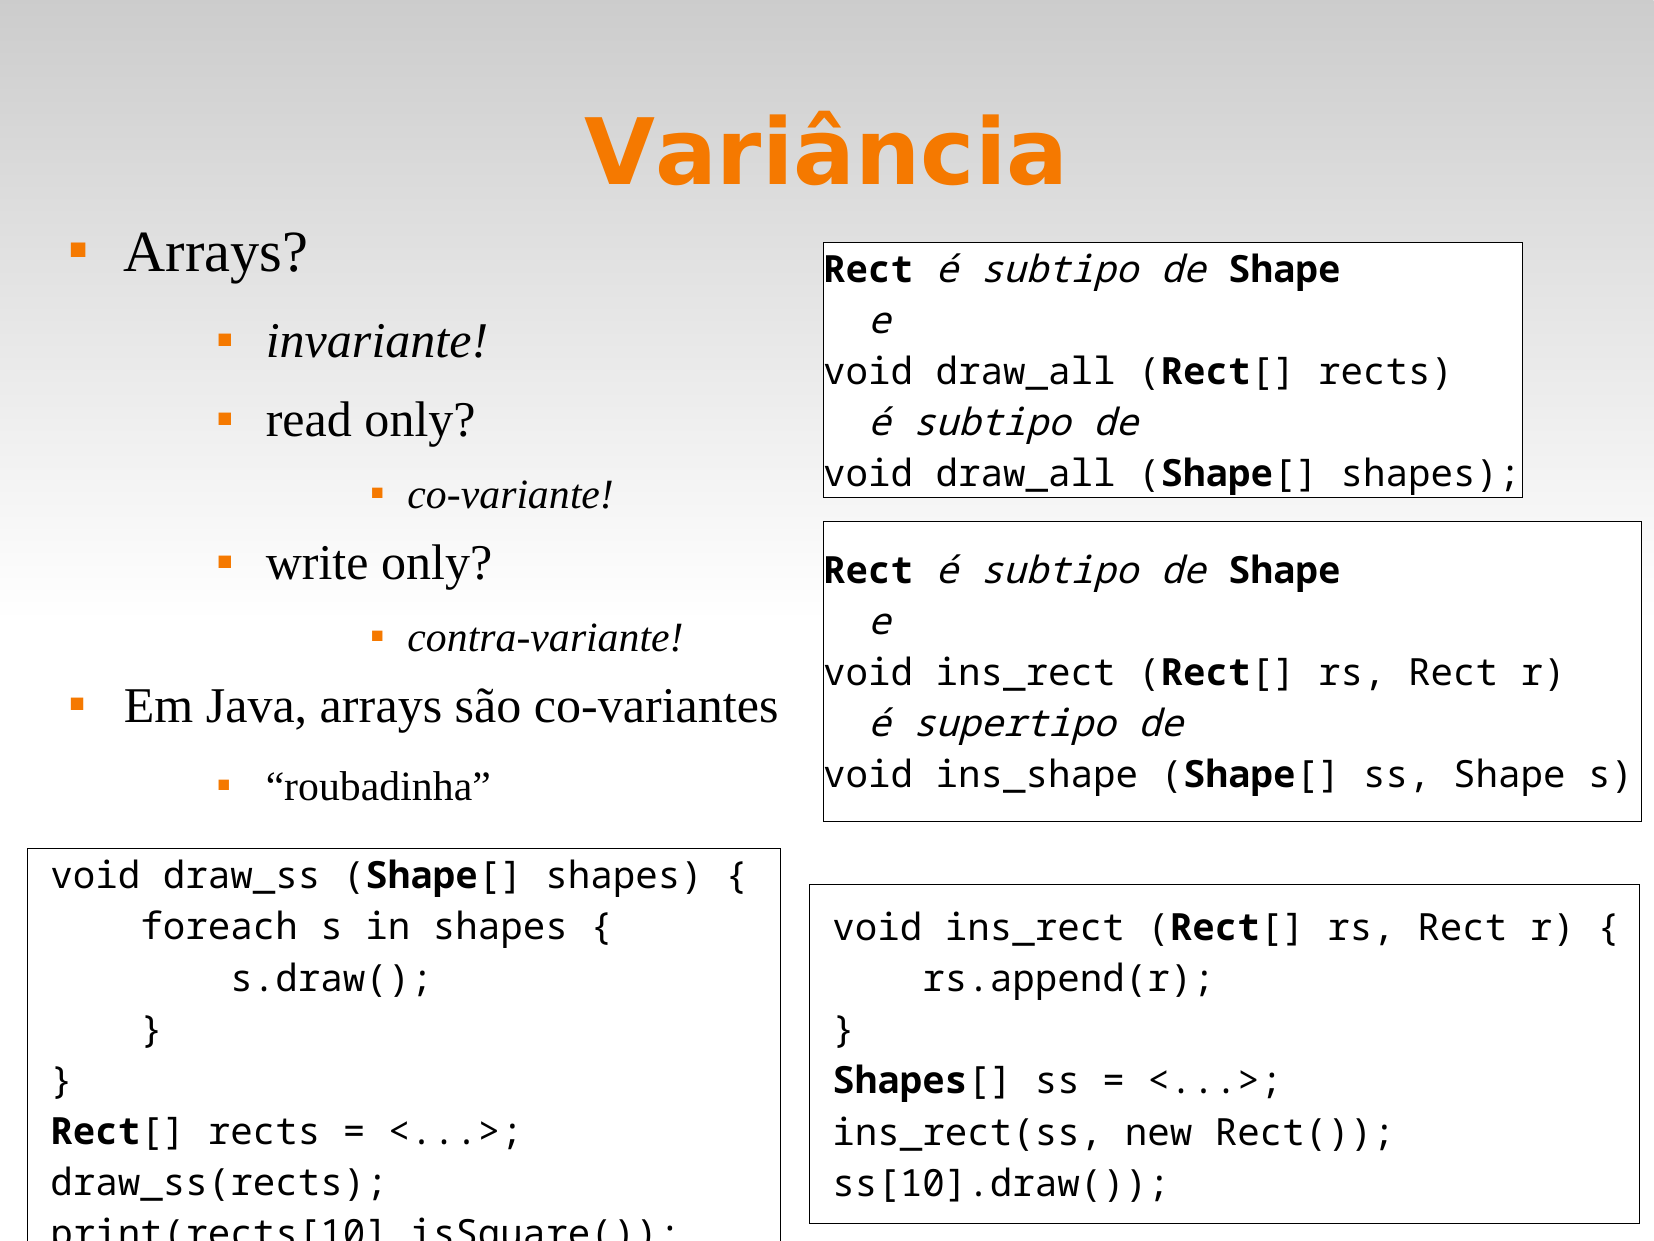

# Variância
Arrays?
invariante!
read only?
co-variante!
write only?
contra-variante!
Em Java, arrays são co-variantes
“roubadinha”
Rect é subtipo de Shape
 e
void draw_all (Rect[] rects)
 é subtipo de
void draw_all (Shape[] shapes);
Rect é subtipo de Shape
 e
void ins_rect (Rect[] rs, Rect r)
 é supertipo de
void ins_shape (Shape[] ss, Shape s)
 void draw_ss (Shape[] shapes) {
 foreach s in shapes {
 s.draw();
 }
 }
 Rect[] rects = <...>;
 draw_ss(rects);
 print(rects[10].isSquare());
 void ins_rect (Rect[] rs, Rect r) {
 rs.append(r);
 }
 Shapes[] ss = <...>;
 ins_rect(ss, new Rect());
 ss[10].draw());